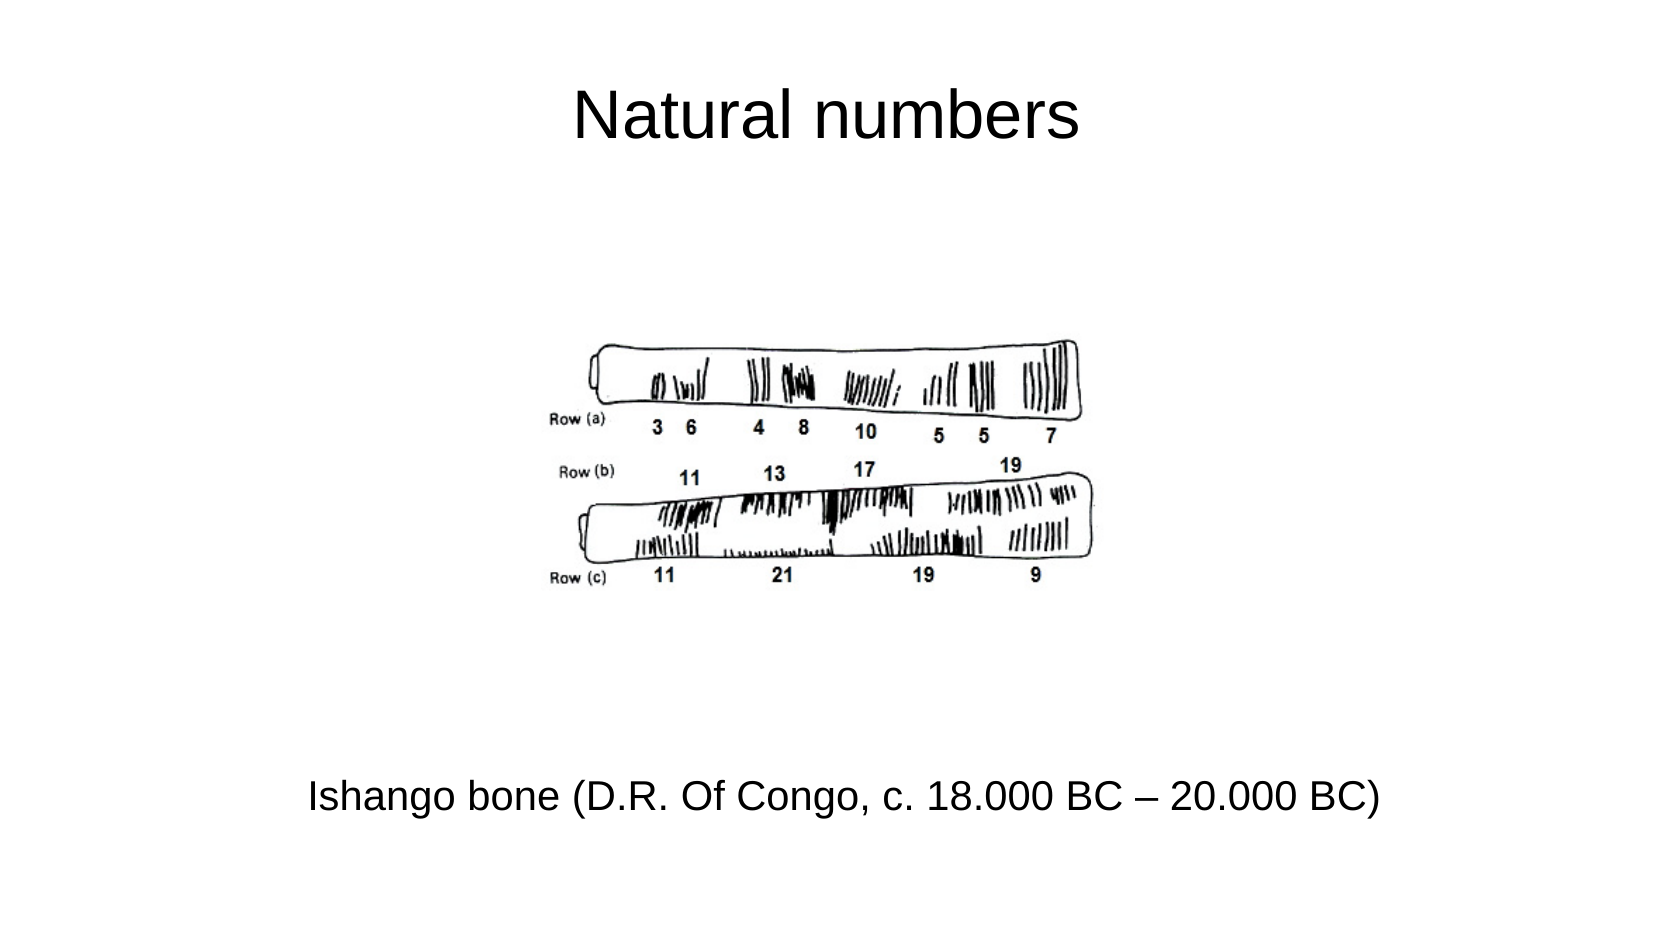

Natural numbers
# Ishango bone (D.R. Of Congo, c. 18.000 BC – 20.000 BC)